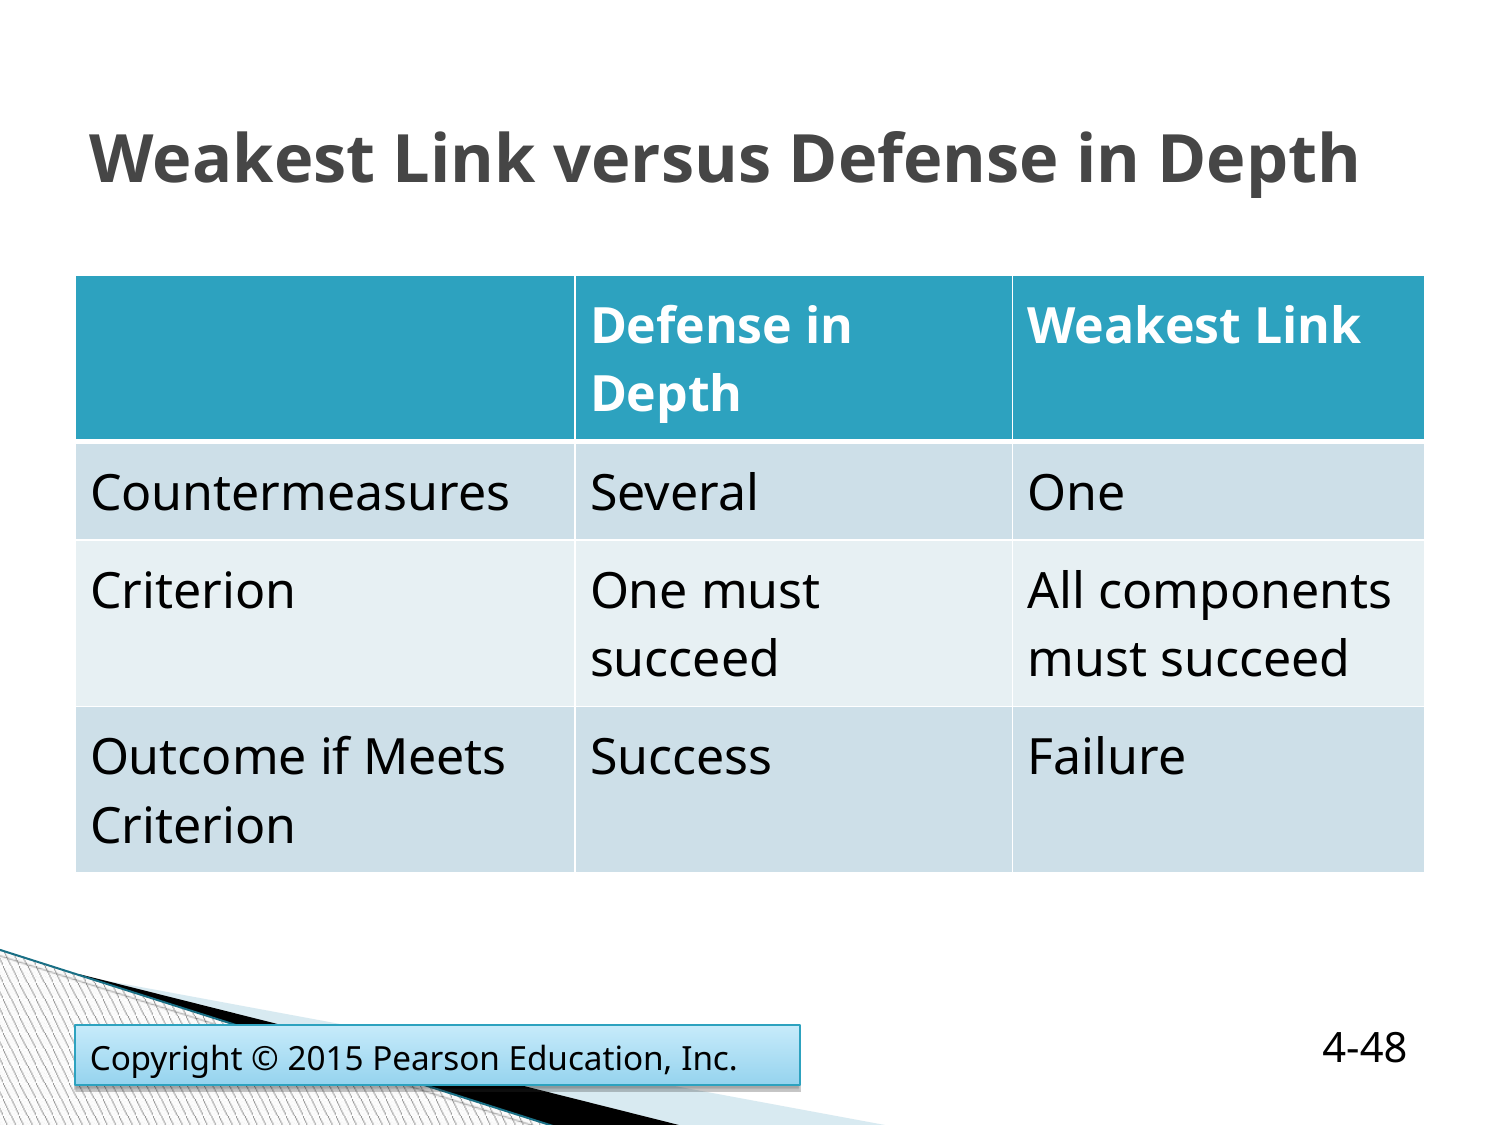

# Weakest Link versus Defense in Depth
| | Defense in Depth | Weakest Link |
| --- | --- | --- |
| Countermeasures | Several | One |
| Criterion | One must succeed | All components must succeed |
| Outcome if Meets Criterion | Success | Failure |
Copyright © 2015 Pearson Education, Inc.